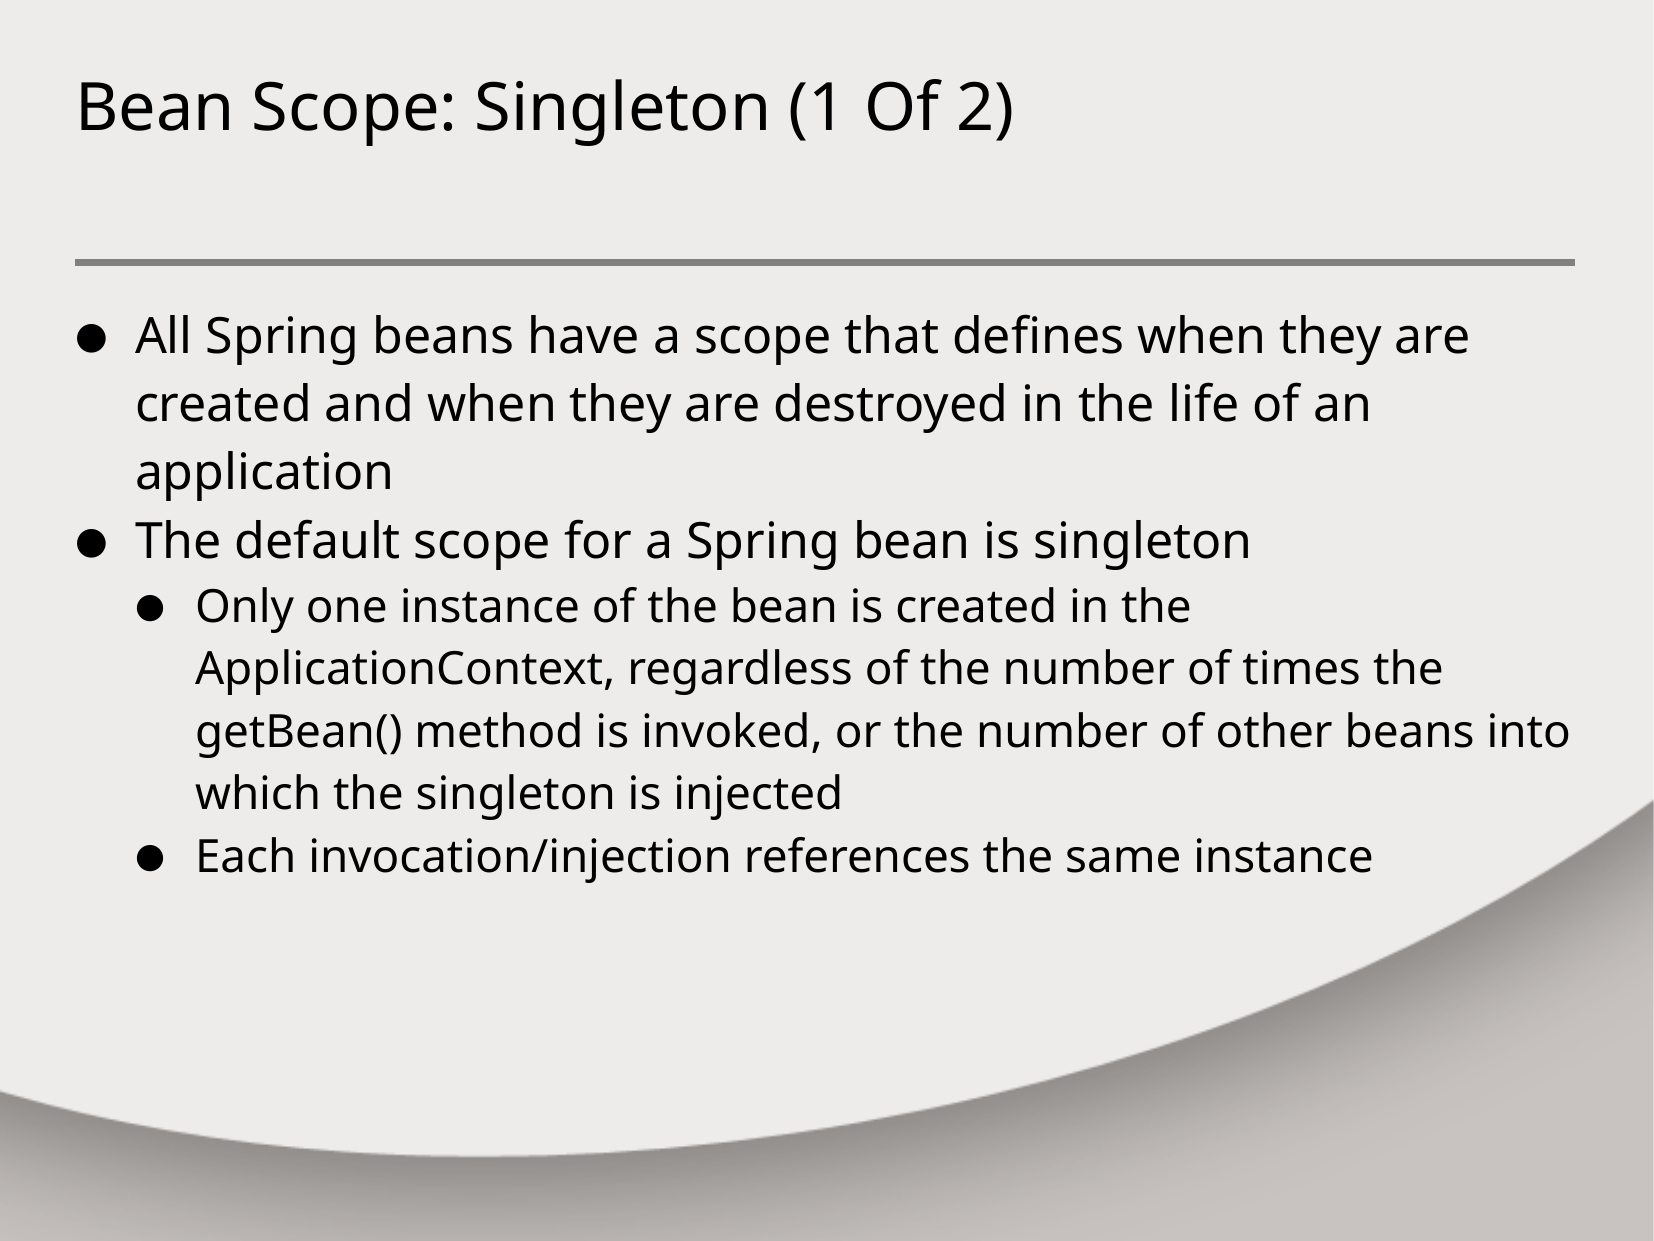

# Bean Scope: Singleton (1 Of 2)
All Spring beans have a scope that defines when they are created and when they are destroyed in the life of an application
The default scope for a Spring bean is singleton
Only one instance of the bean is created in the ApplicationContext, regardless of the number of times the getBean() method is invoked, or the number of other beans into which the singleton is injected
Each invocation/injection references the same instance